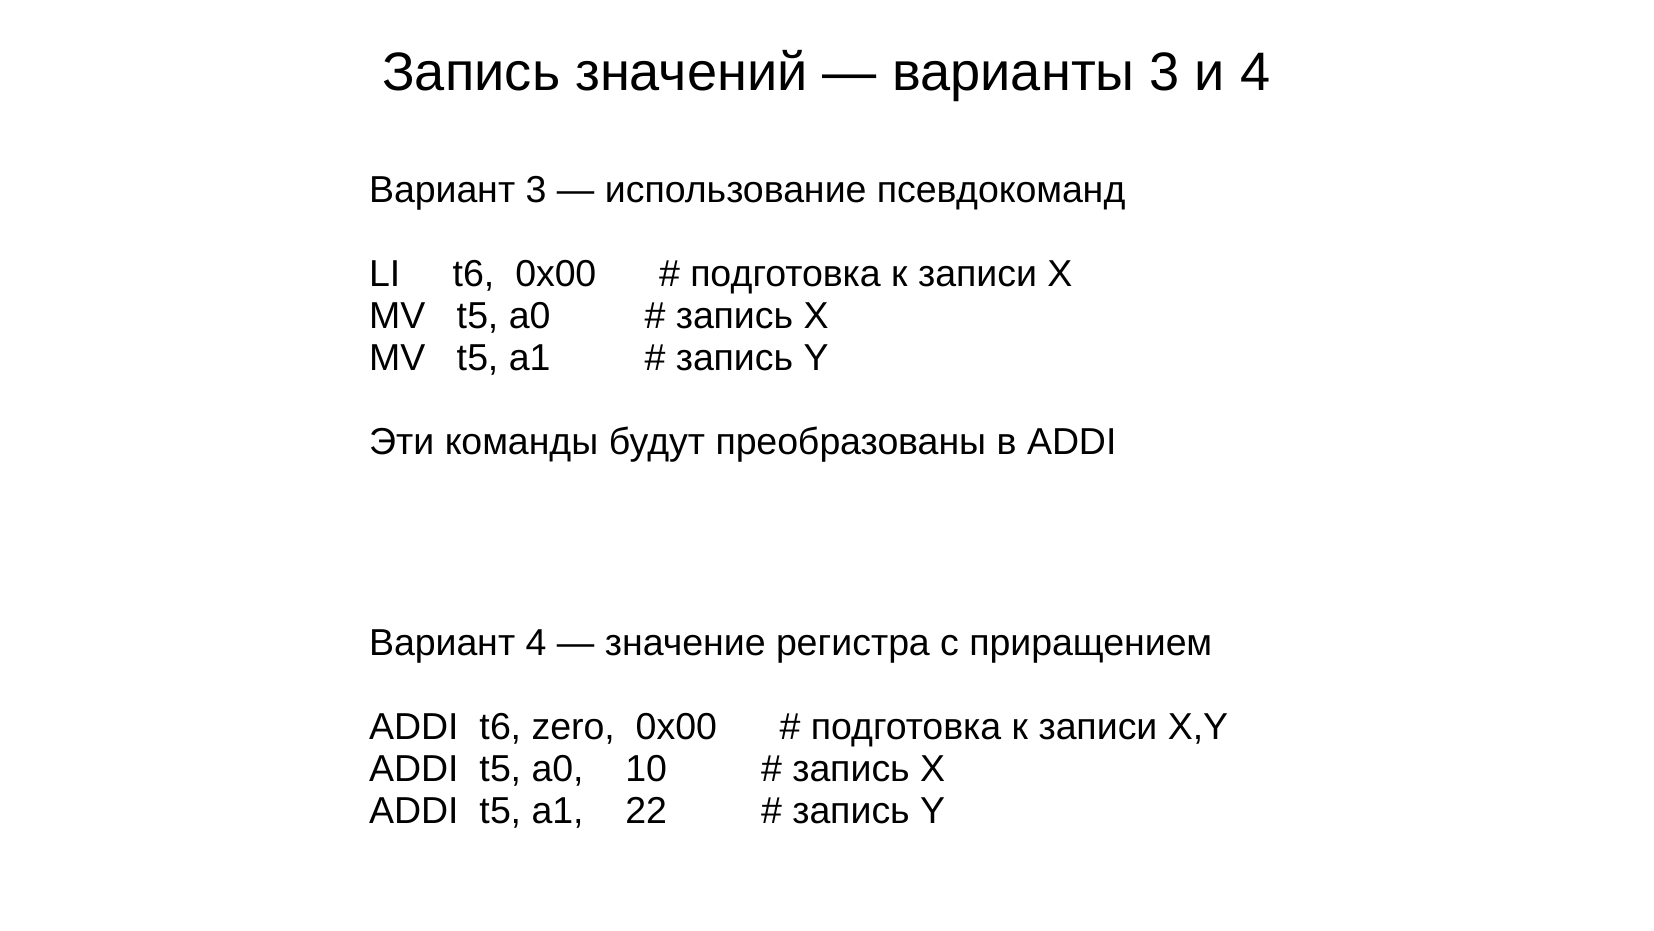

# Запись значений — варианты 3 и 4
Вариант 3 — использование псевдокоманд
LI t6, 0x00 # подготовка к записи X
MV t5, a0 # запись X
MV t5, a1 # запись Y
Эти команды будут преобразованы в ADDI
Вариант 4 — значение регистра с приращением
ADDI t6, zero, 0x00 # подготовка к записи X,Y
ADDI t5, a0, 10 # запись X
ADDI t5, a1, 22 # запись Y